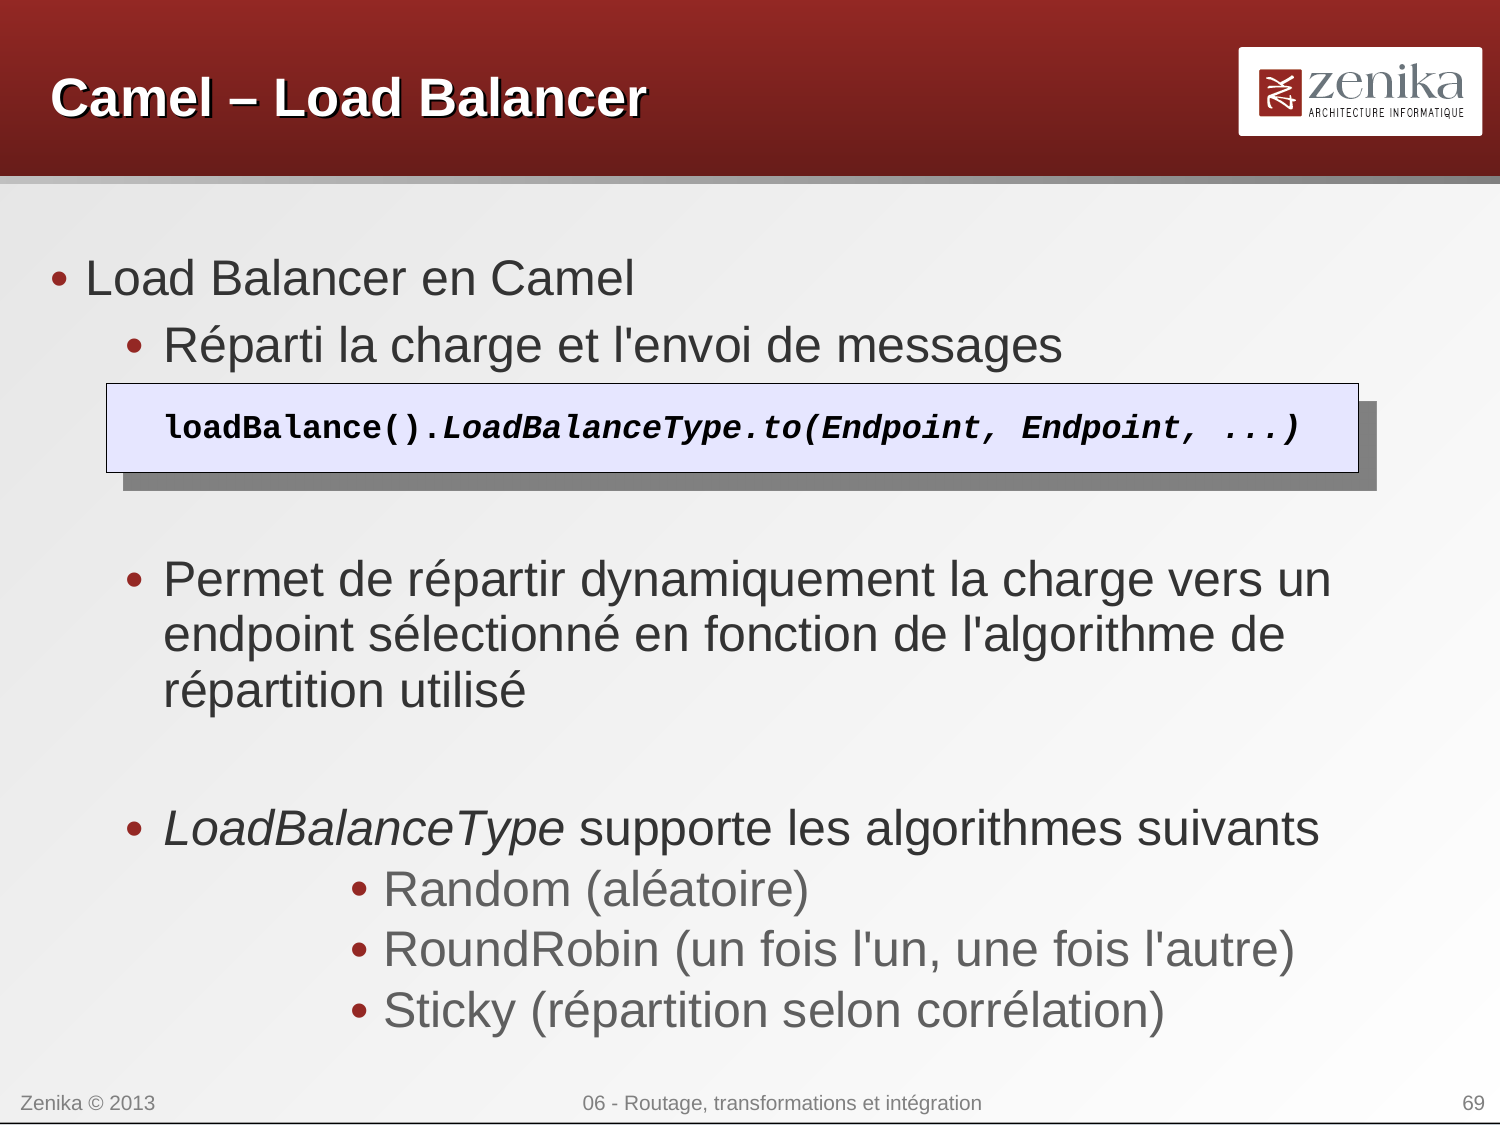

# Camel – Load Balancer
Load Balancer en Camel
Réparti la charge et l'envoi de messages
Permet de répartir dynamiquement la charge vers un endpoint sélectionné en fonction de l'algorithme de répartition utilisé
LoadBalanceType supporte les algorithmes suivants
 Random (aléatoire)
 RoundRobin (un fois l'un, une fois l'autre)
 Sticky (répartition selon corrélation)
loadBalance().LoadBalanceType.to(Endpoint, Endpoint, ...)